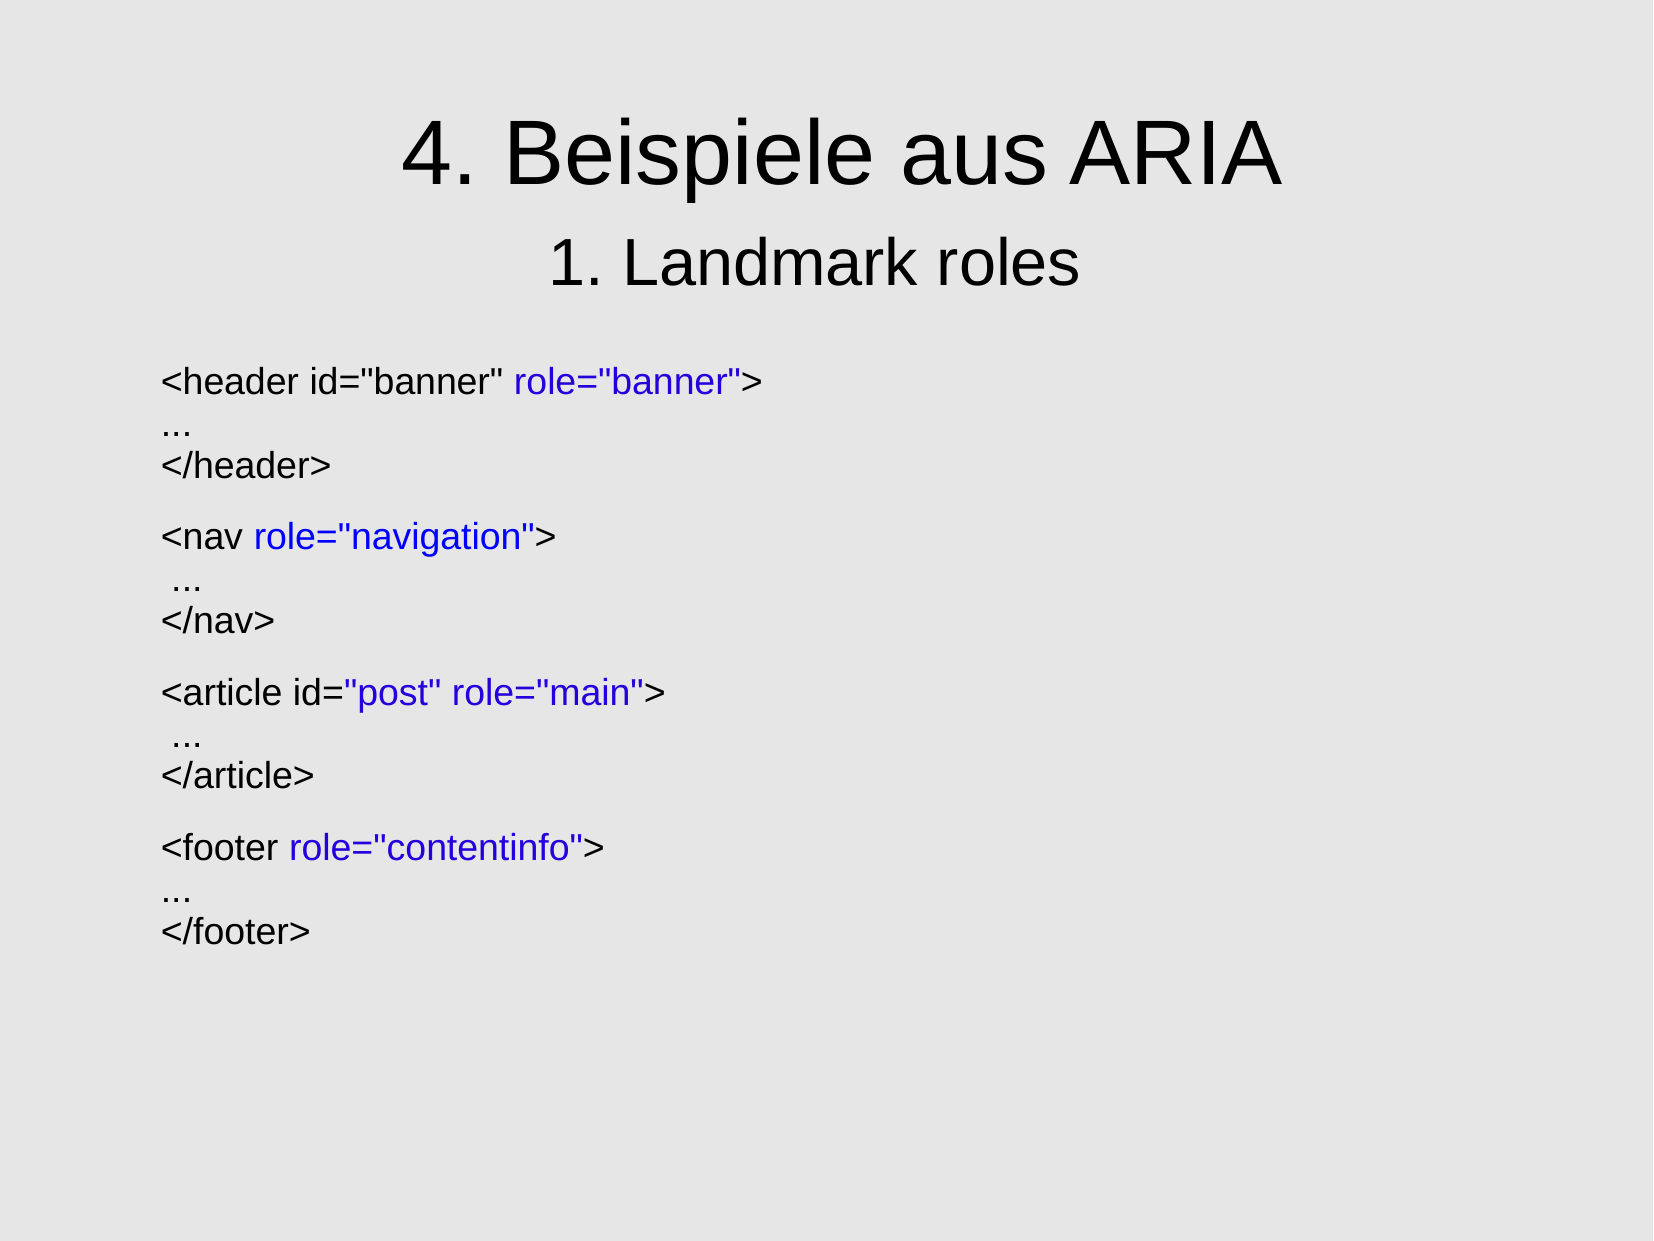

# 4. Beispiele aus ARIA
1. Landmark roles
<header id="banner" role="banner">
...
</header>
<nav role="navigation">
 ...
</nav>
<article id="post" role="main">
 ...
</article>
<footer role="contentinfo">
...
</footer>